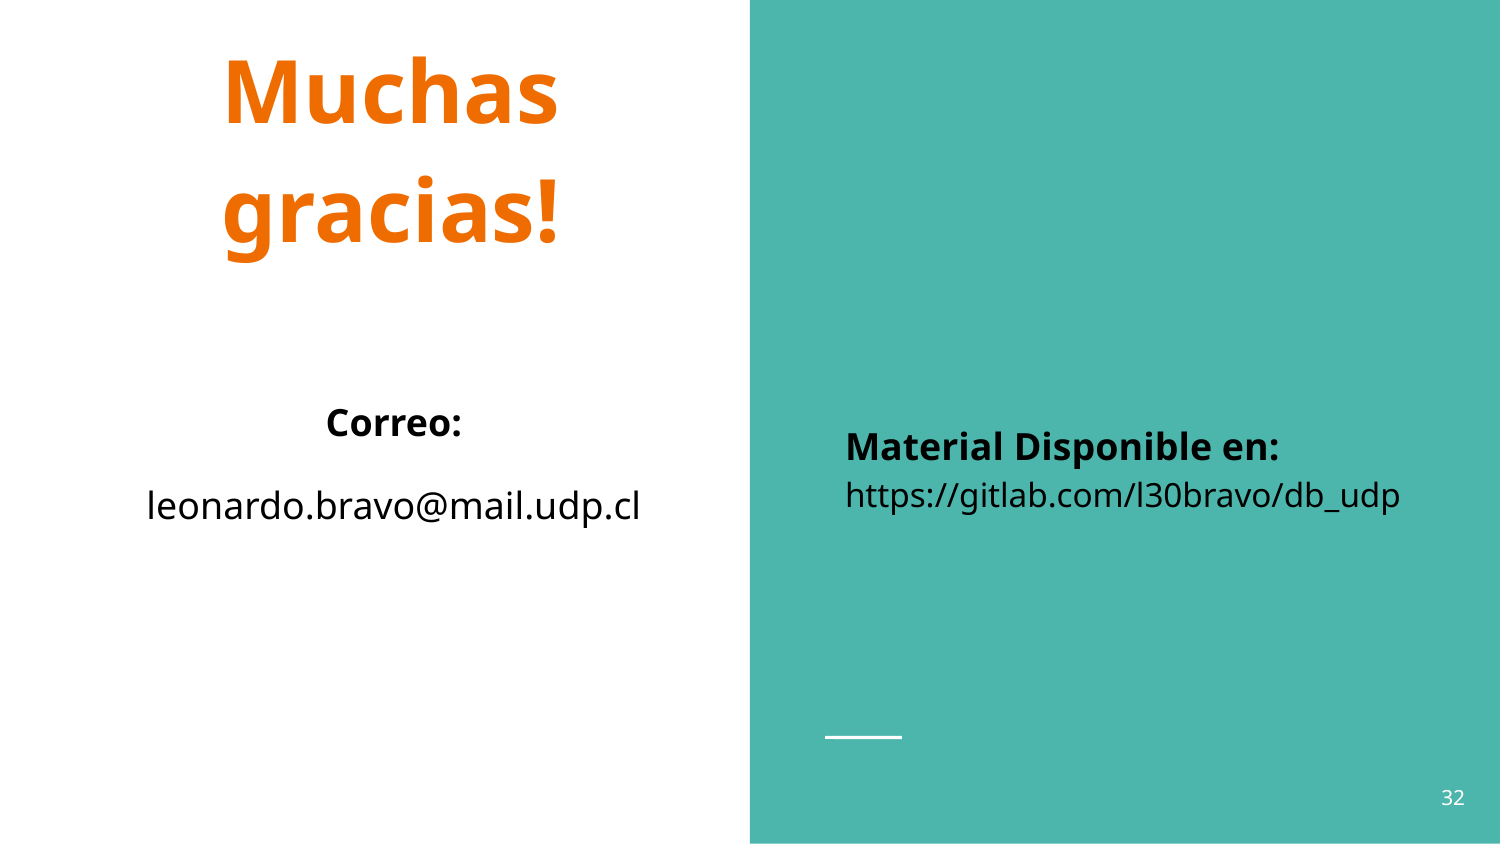

# Muchas gracias!
Correo:
leonardo.bravo@mail.udp.cl
Material Disponible en:
https://gitlab.com/l30bravo/db_udp